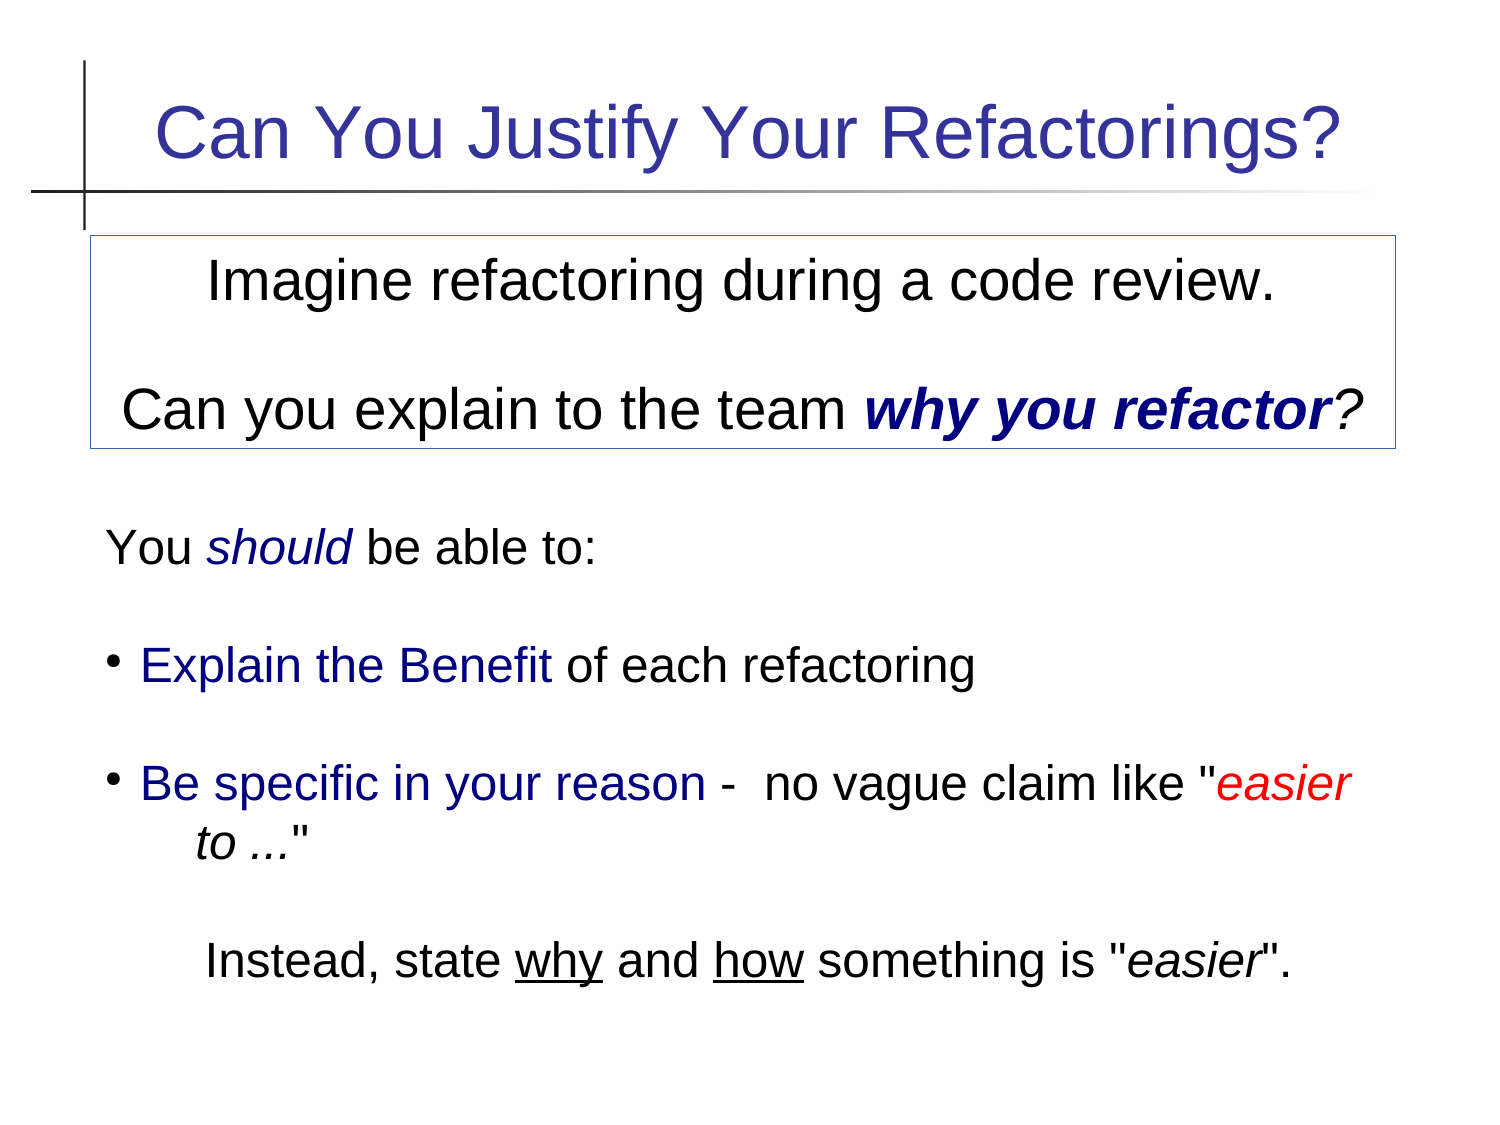

# Can You Justify Your Refactorings?
Imagine refactoring during a code review.
Can you explain to the team why you refactor?
You should be able to:
Explain the Benefit of each refactoring
Be specific in your reason - no vague claim like "easier to ..."
Instead, state why and how something is "easier".